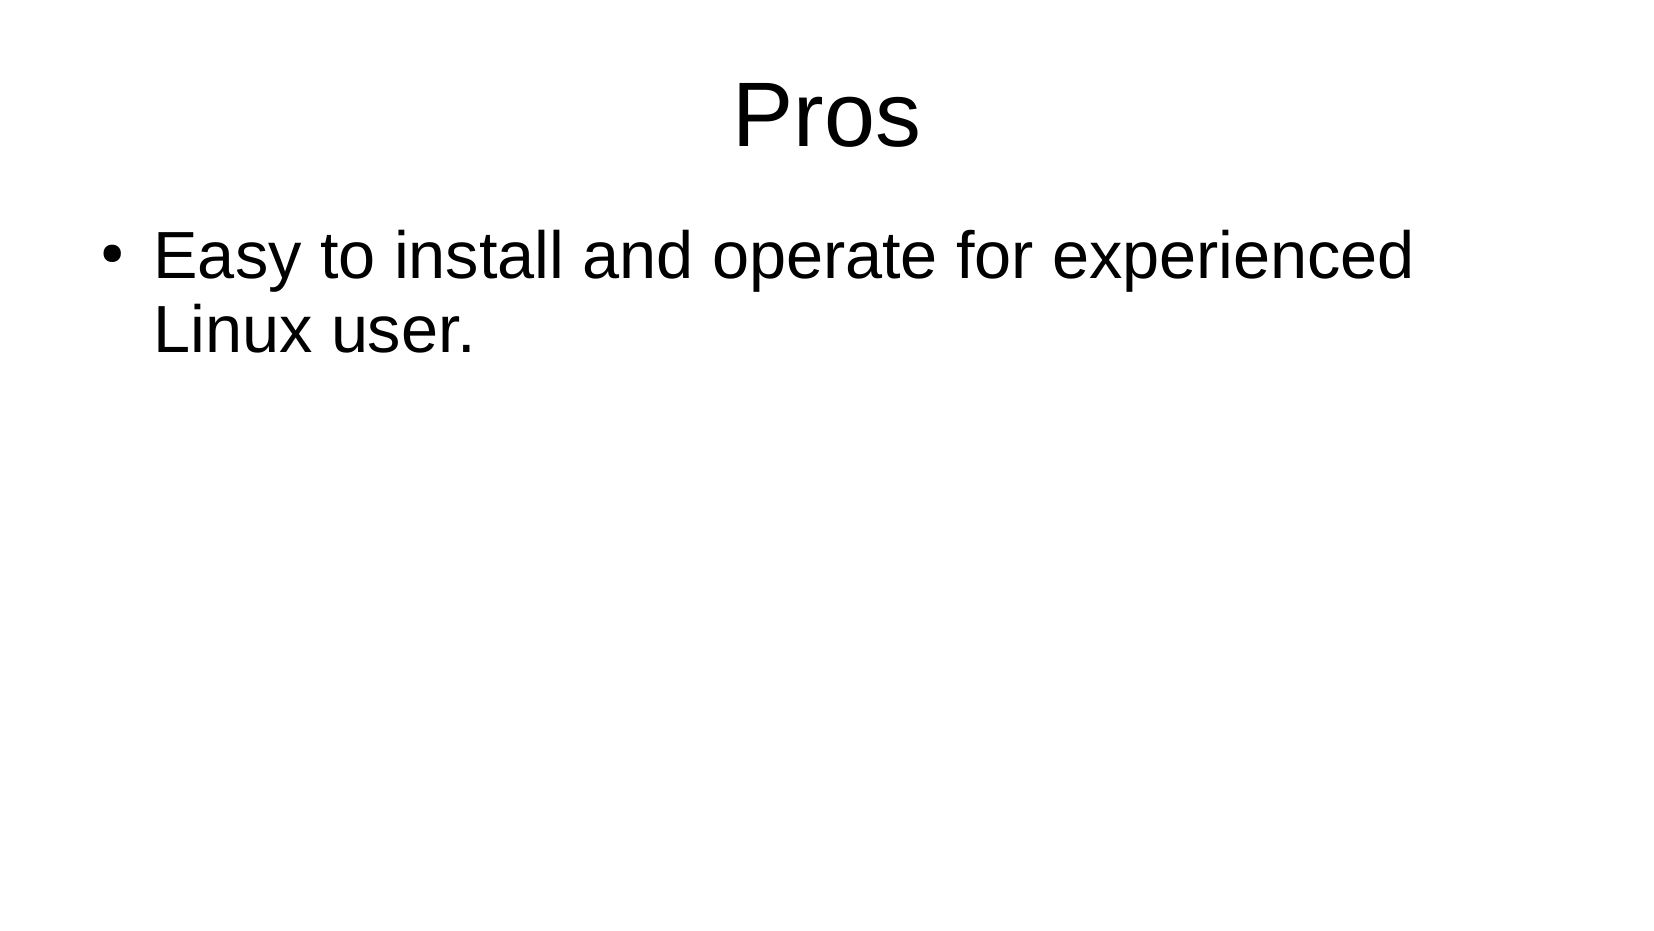

# Pros
Easy to install and operate for experienced Linux user.